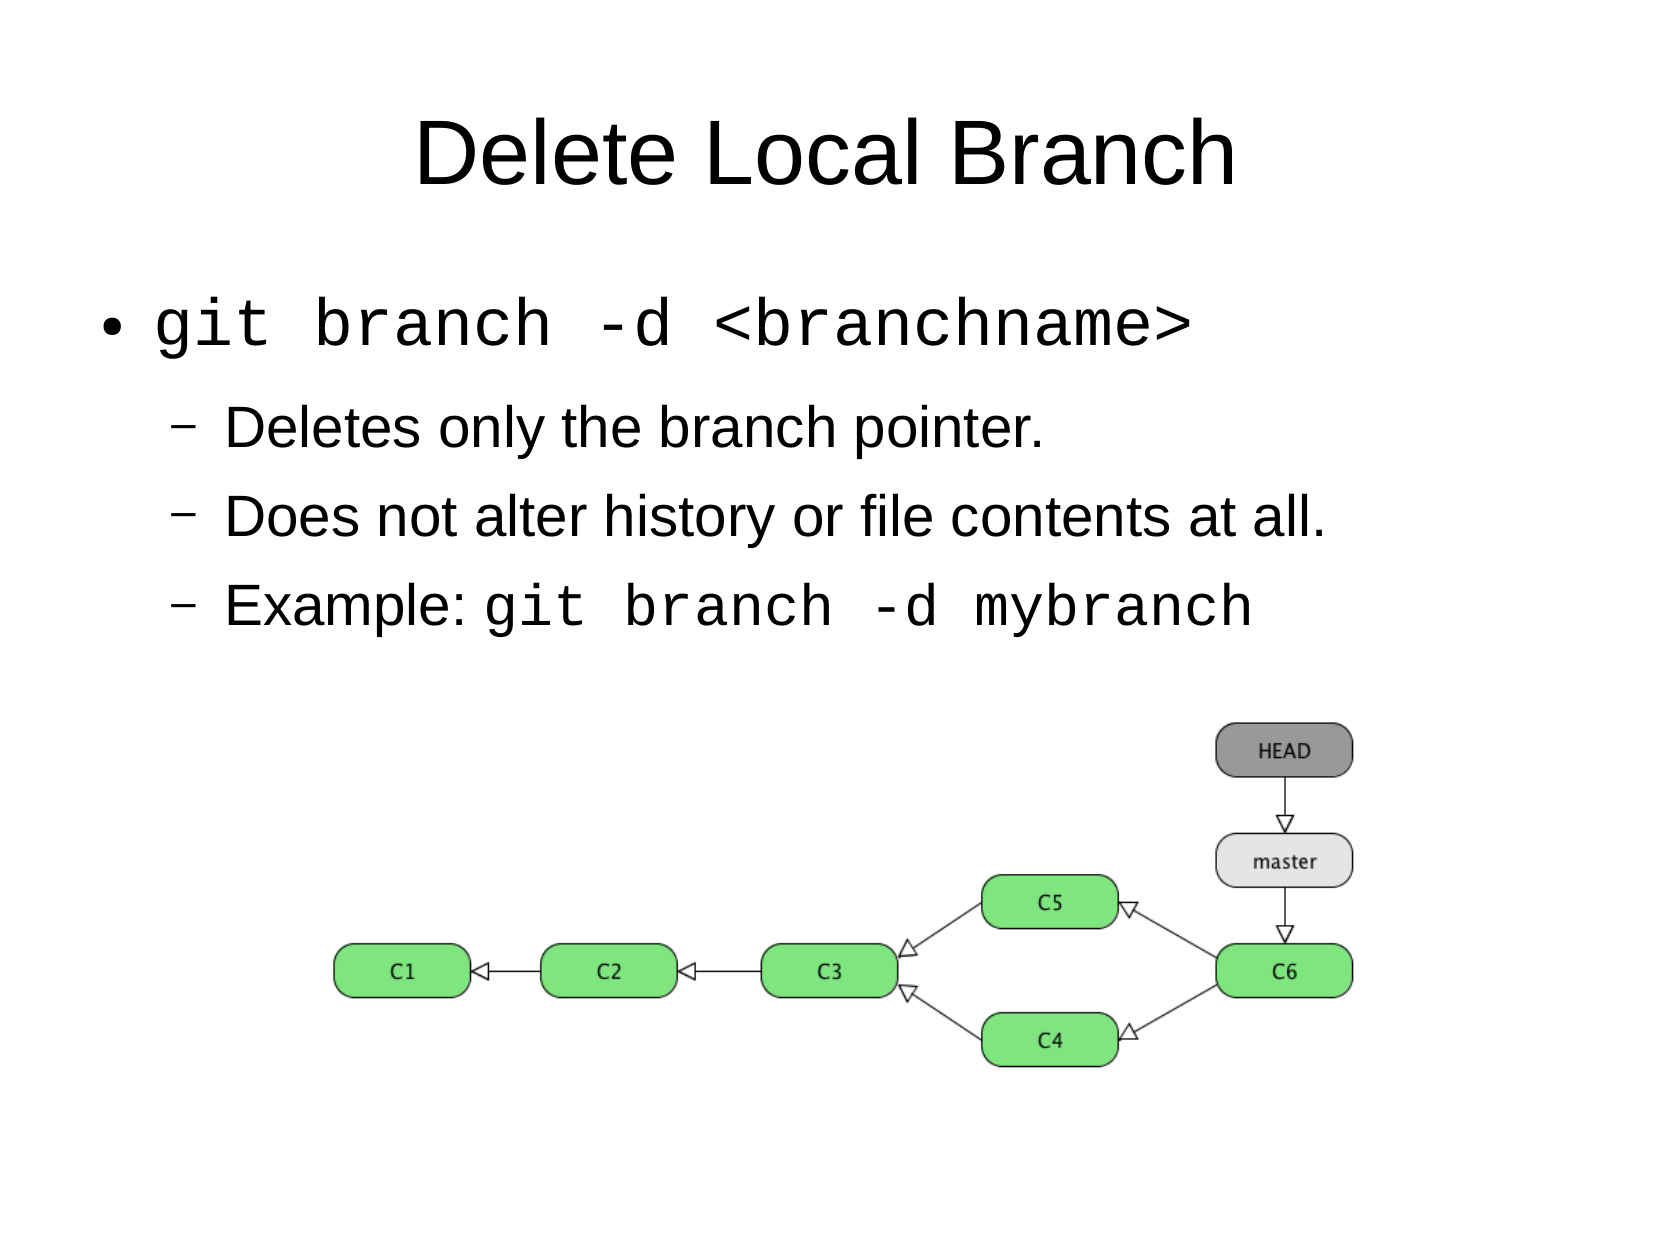

# Delete Local Branch
git branch -d <branchname>
Deletes only the branch pointer.
Does not alter history or file contents at all.
Example: git branch -d mybranch